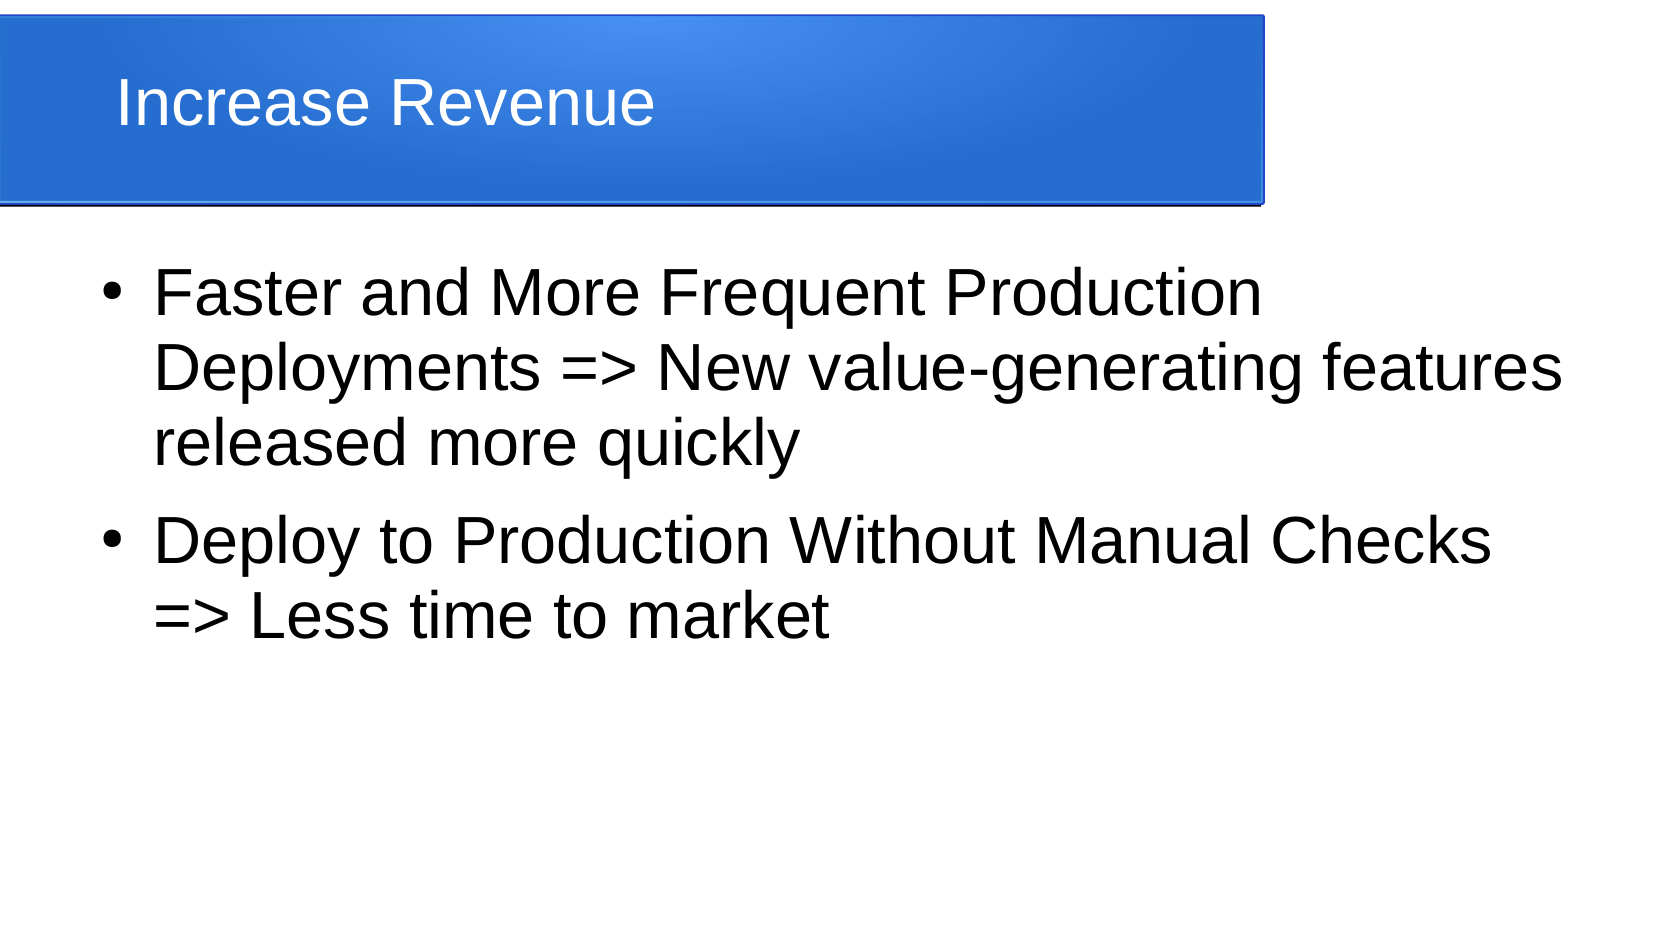

# Increase Revenue
Faster and More Frequent Production Deployments => New value-generating features released more quickly
Deploy to Production Without Manual Checks => Less time to market